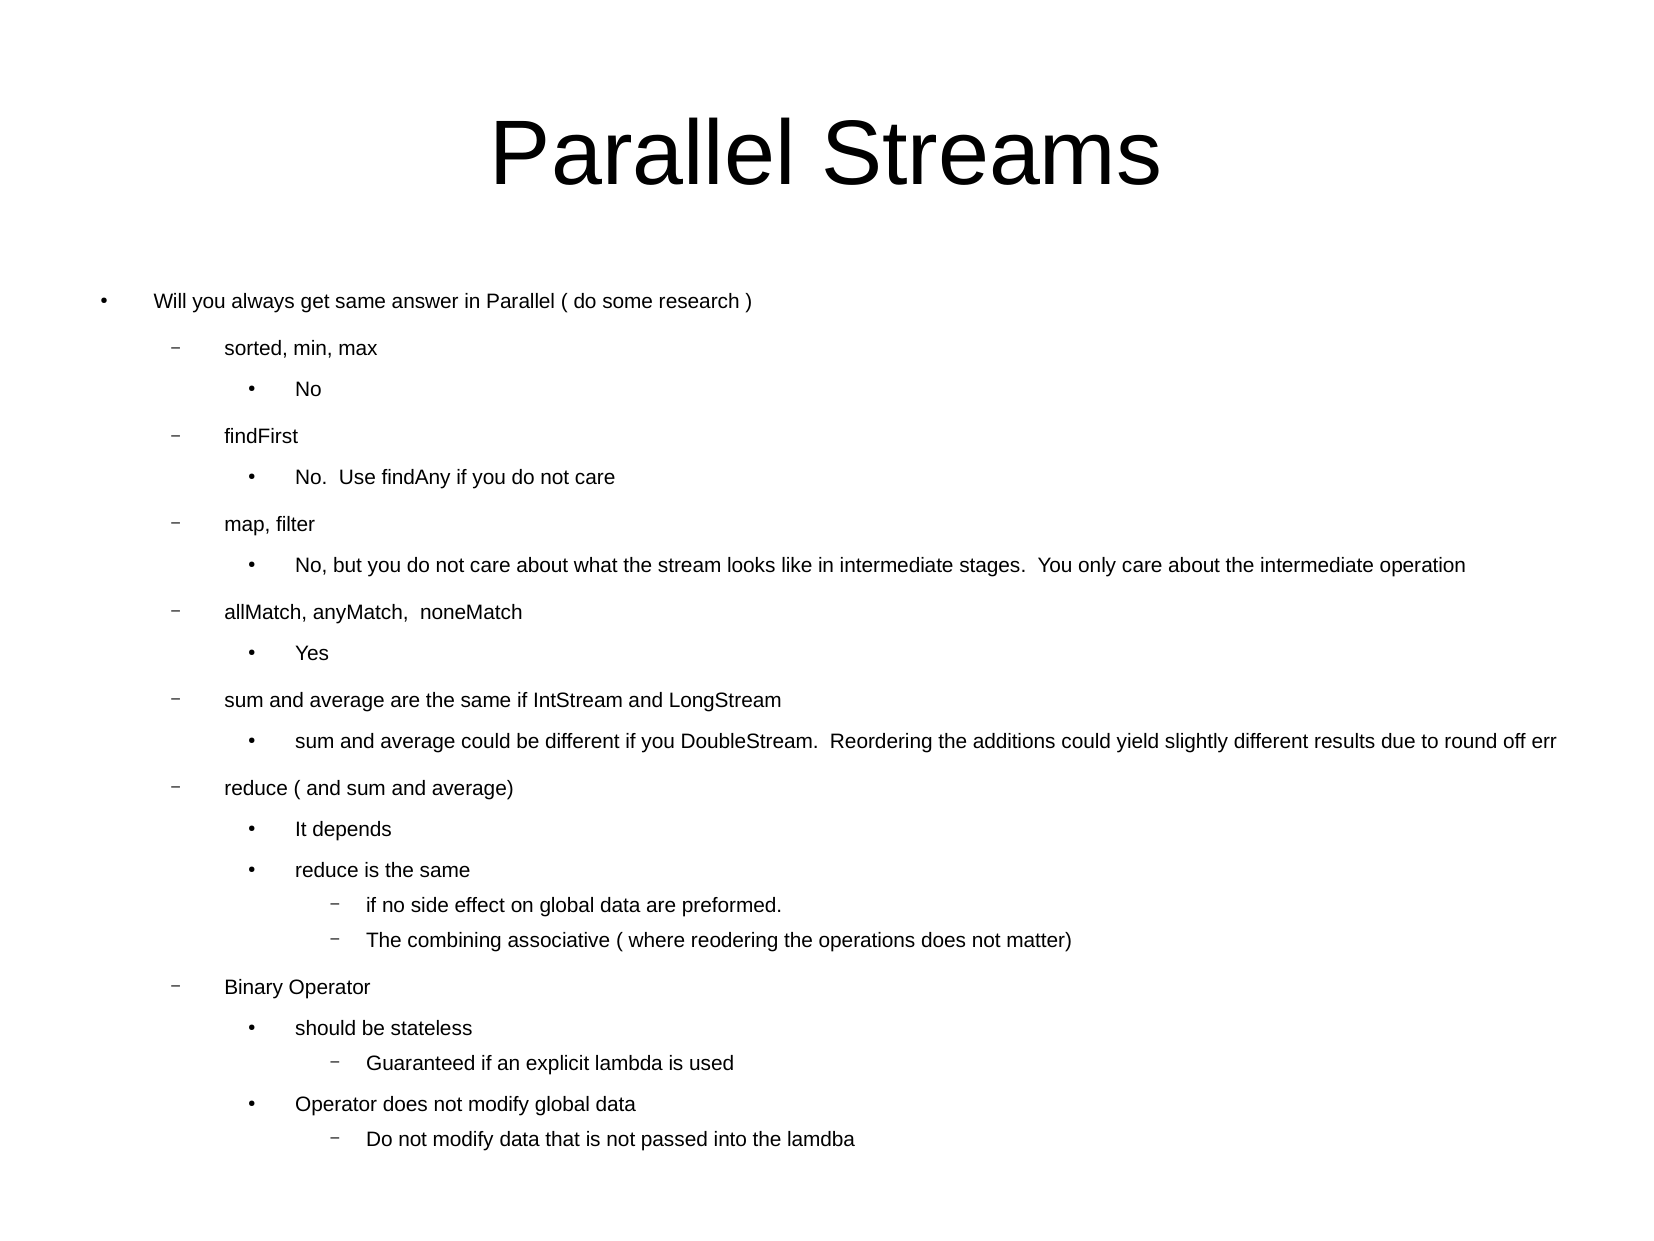

# Parallel Streams
Will you always get same answer in Parallel ( do some research )
sorted, min, max
No
findFirst
No. Use findAny if you do not care
map, filter
No, but you do not care about what the stream looks like in intermediate stages. You only care about the intermediate operation
allMatch, anyMatch, noneMatch
Yes
sum and average are the same if IntStream and LongStream
sum and average could be different if you DoubleStream. Reordering the additions could yield slightly different results due to round off err
reduce ( and sum and average)
It depends
reduce is the same
if no side effect on global data are preformed.
The combining associative ( where reodering the operations does not matter)
Binary Operator
should be stateless
Guaranteed if an explicit lambda is used
Operator does not modify global data
Do not modify data that is not passed into the lamdba